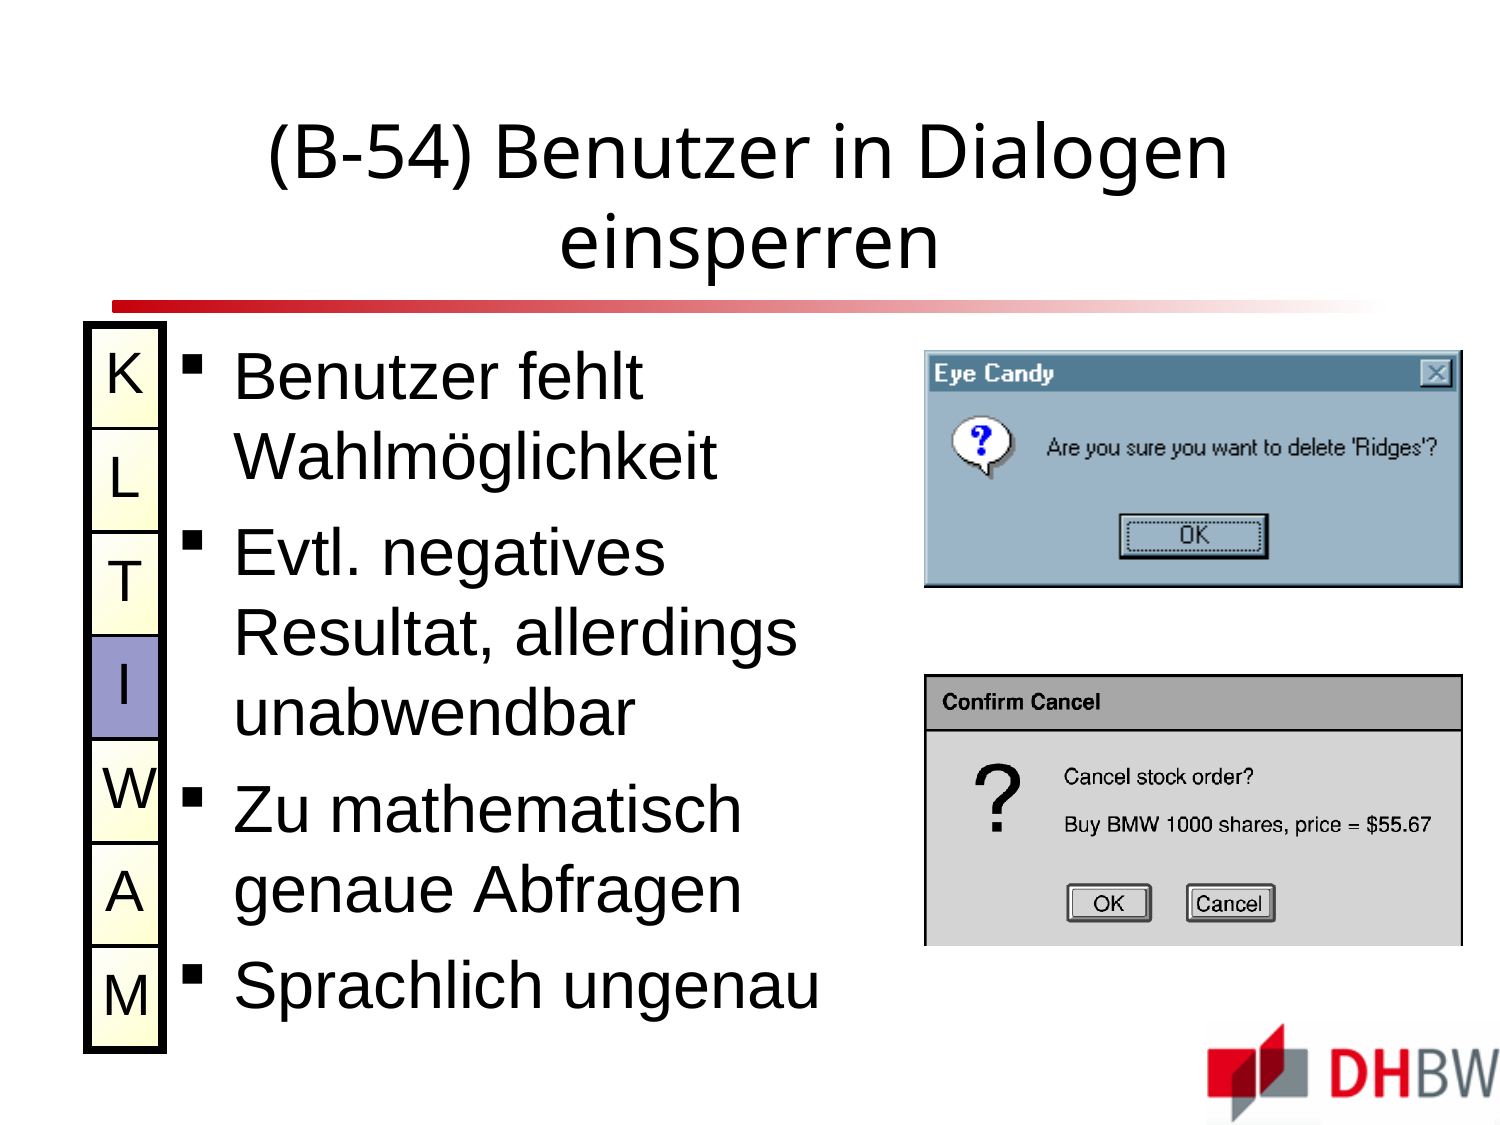

# (B-54) Benutzer in Dialogen einsperren
| K |
| --- |
| L |
| T |
| I |
| W |
| A |
| M |
Benutzer fehlt Wahlmöglichkeit
Evtl. negatives Resultat, allerdings unabwendbar
Zu mathematisch genaue Abfragen
Sprachlich ungenau